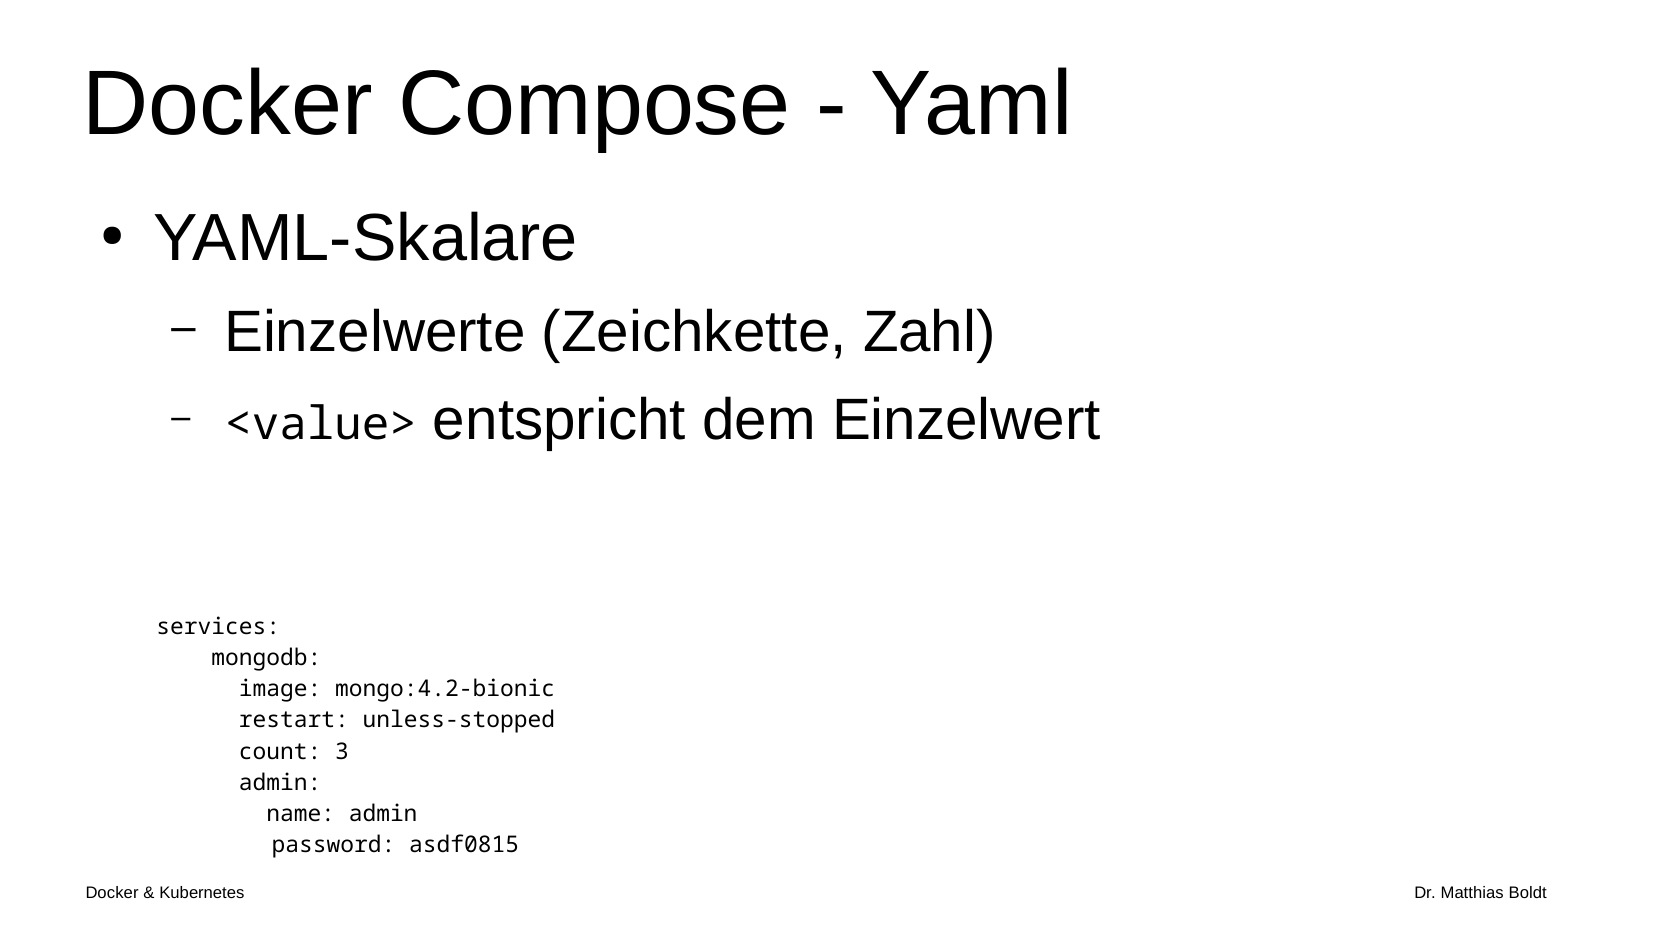

# Docker Compose - Yaml
YAML-Skalare
Einzelwerte (Zeichkette, Zahl)
<value> entspricht dem Einzelwert
services:
 mongodb:
 image: mongo:4.2-bionic
 restart: unless-stopped
 count: 3
 admin:
 name: admin
	 password: asdf0815
Docker & Kubernetes																Dr. Matthias Boldt